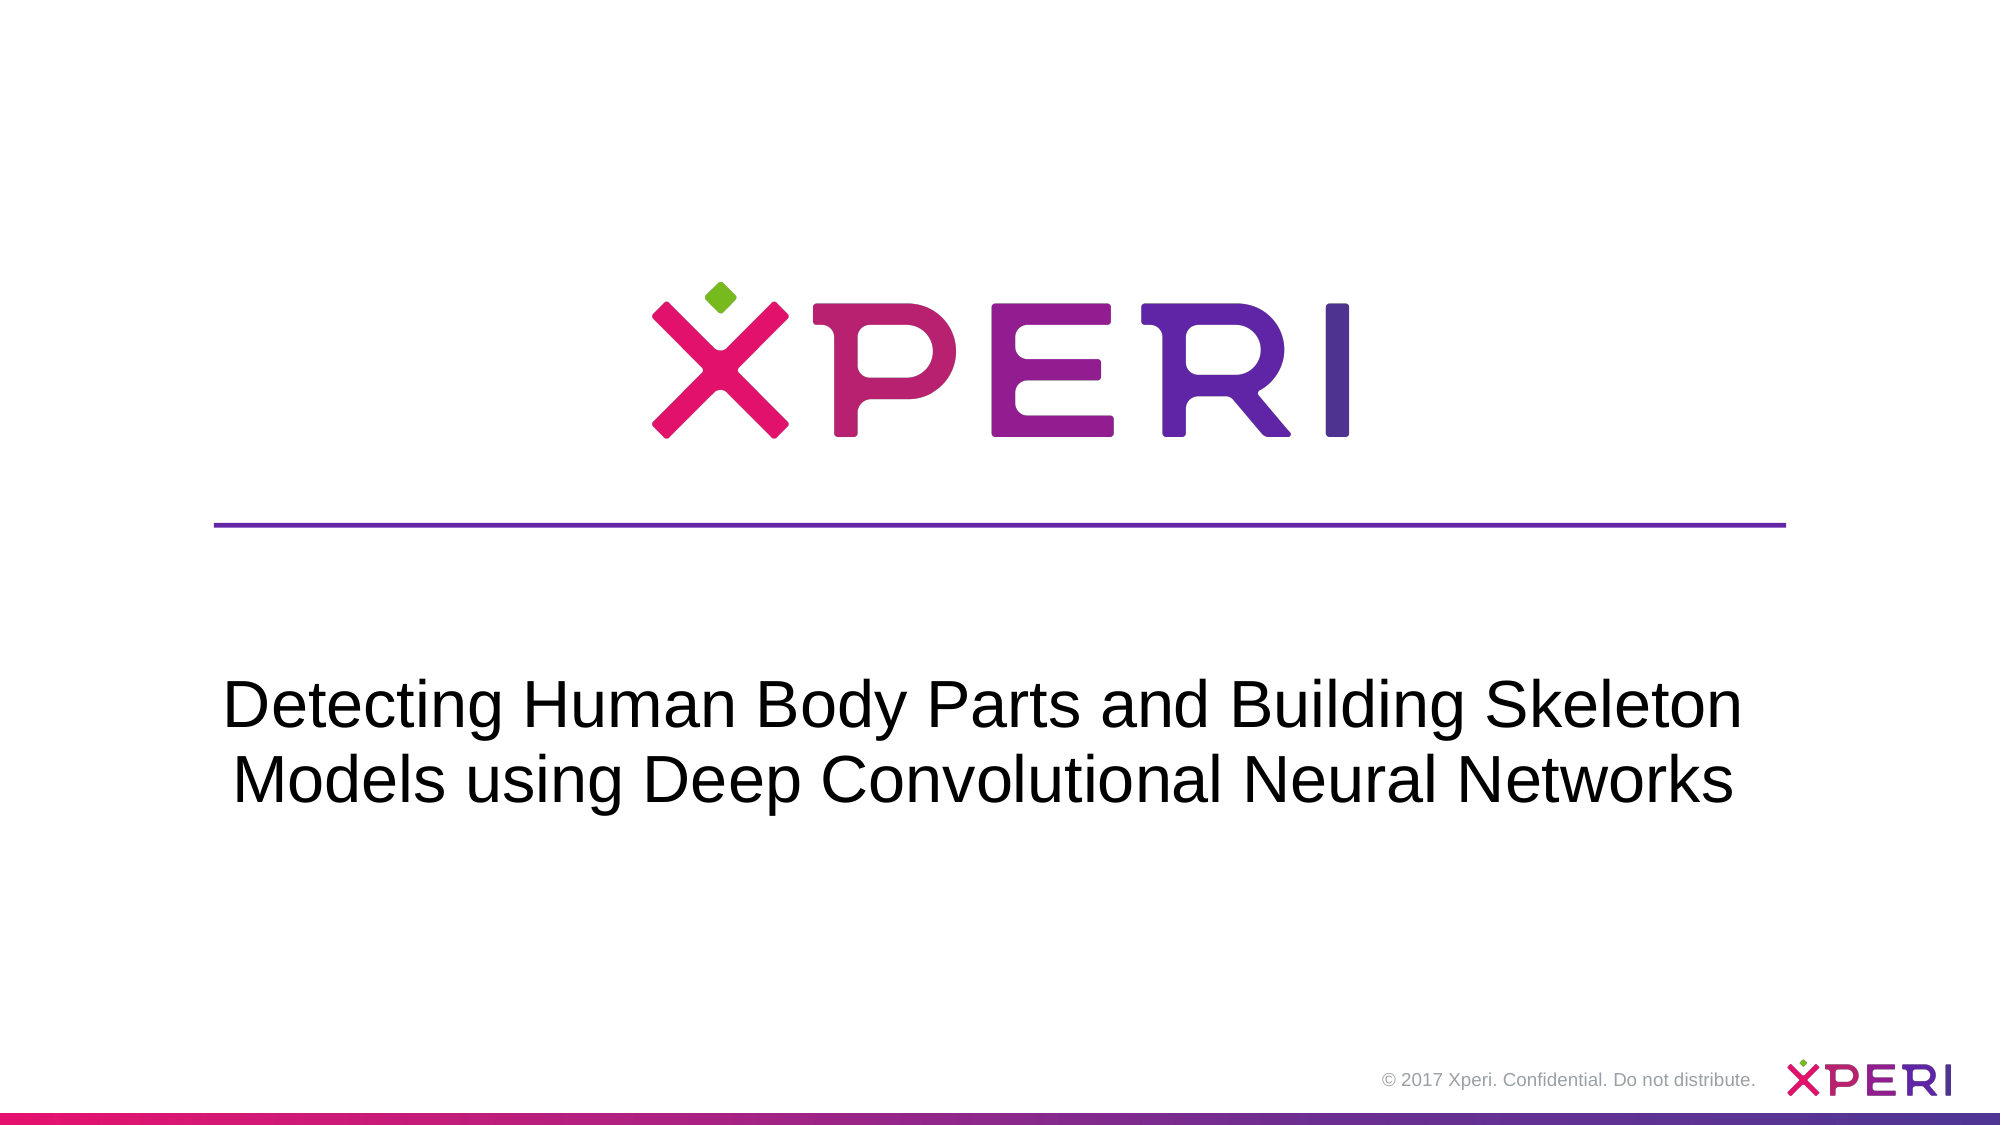

#
Detecting Human Body Parts and Building Skeleton Models using Deep Convolutional Neural Networks